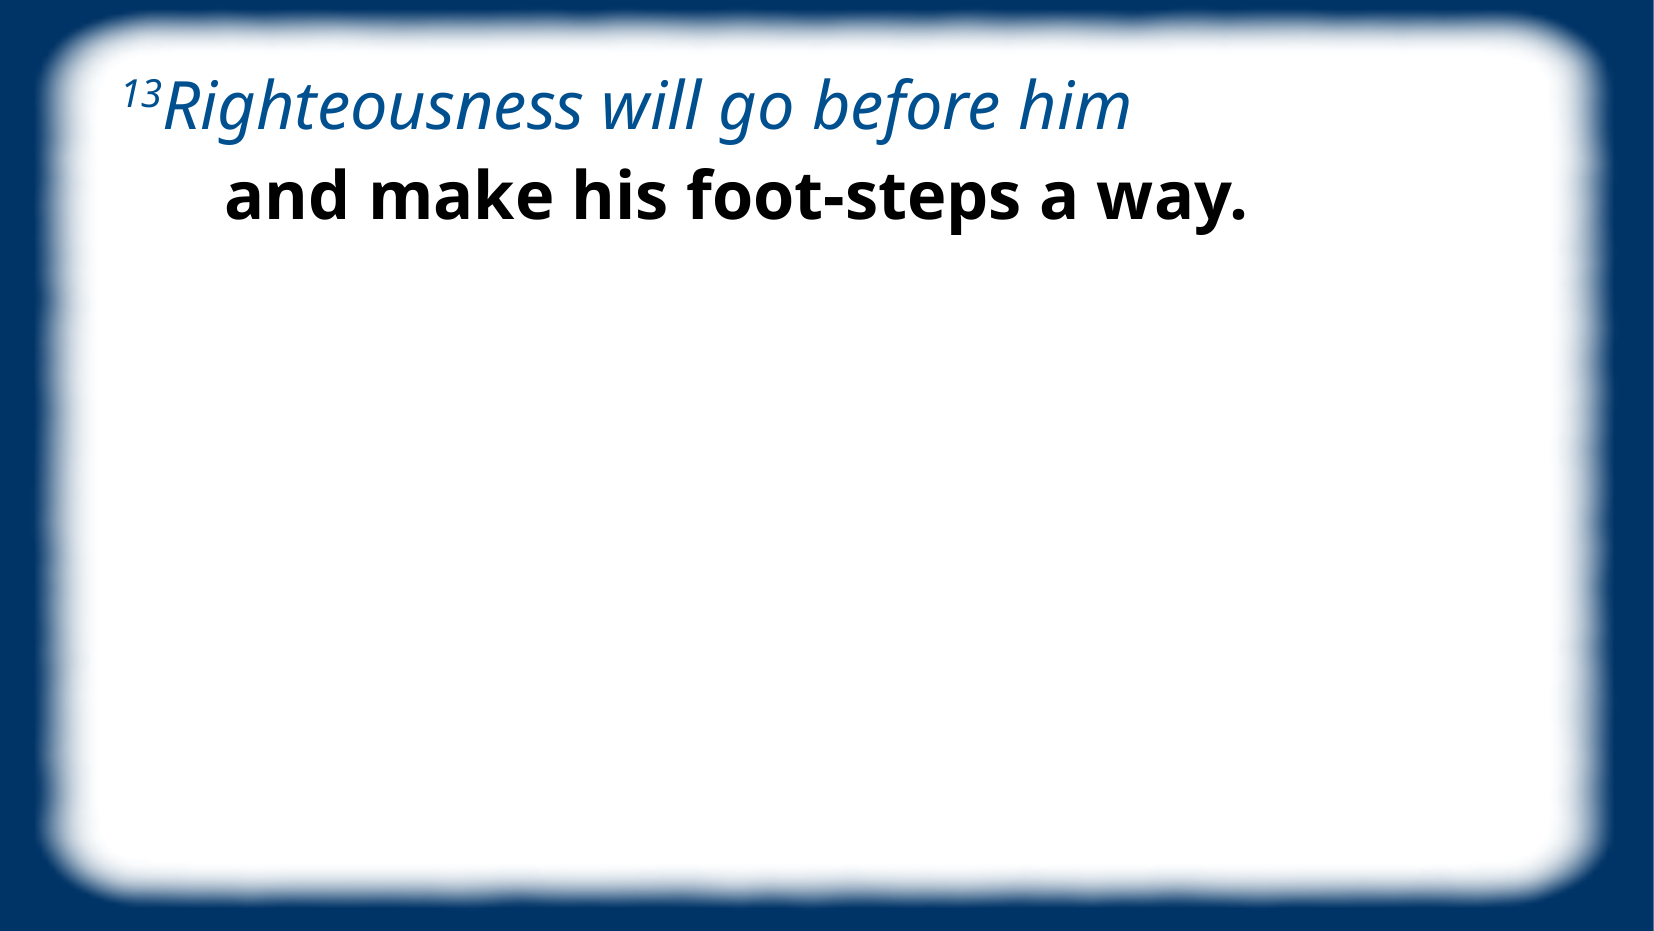

13Righteousness will go before him
 and make his foot-steps a way.